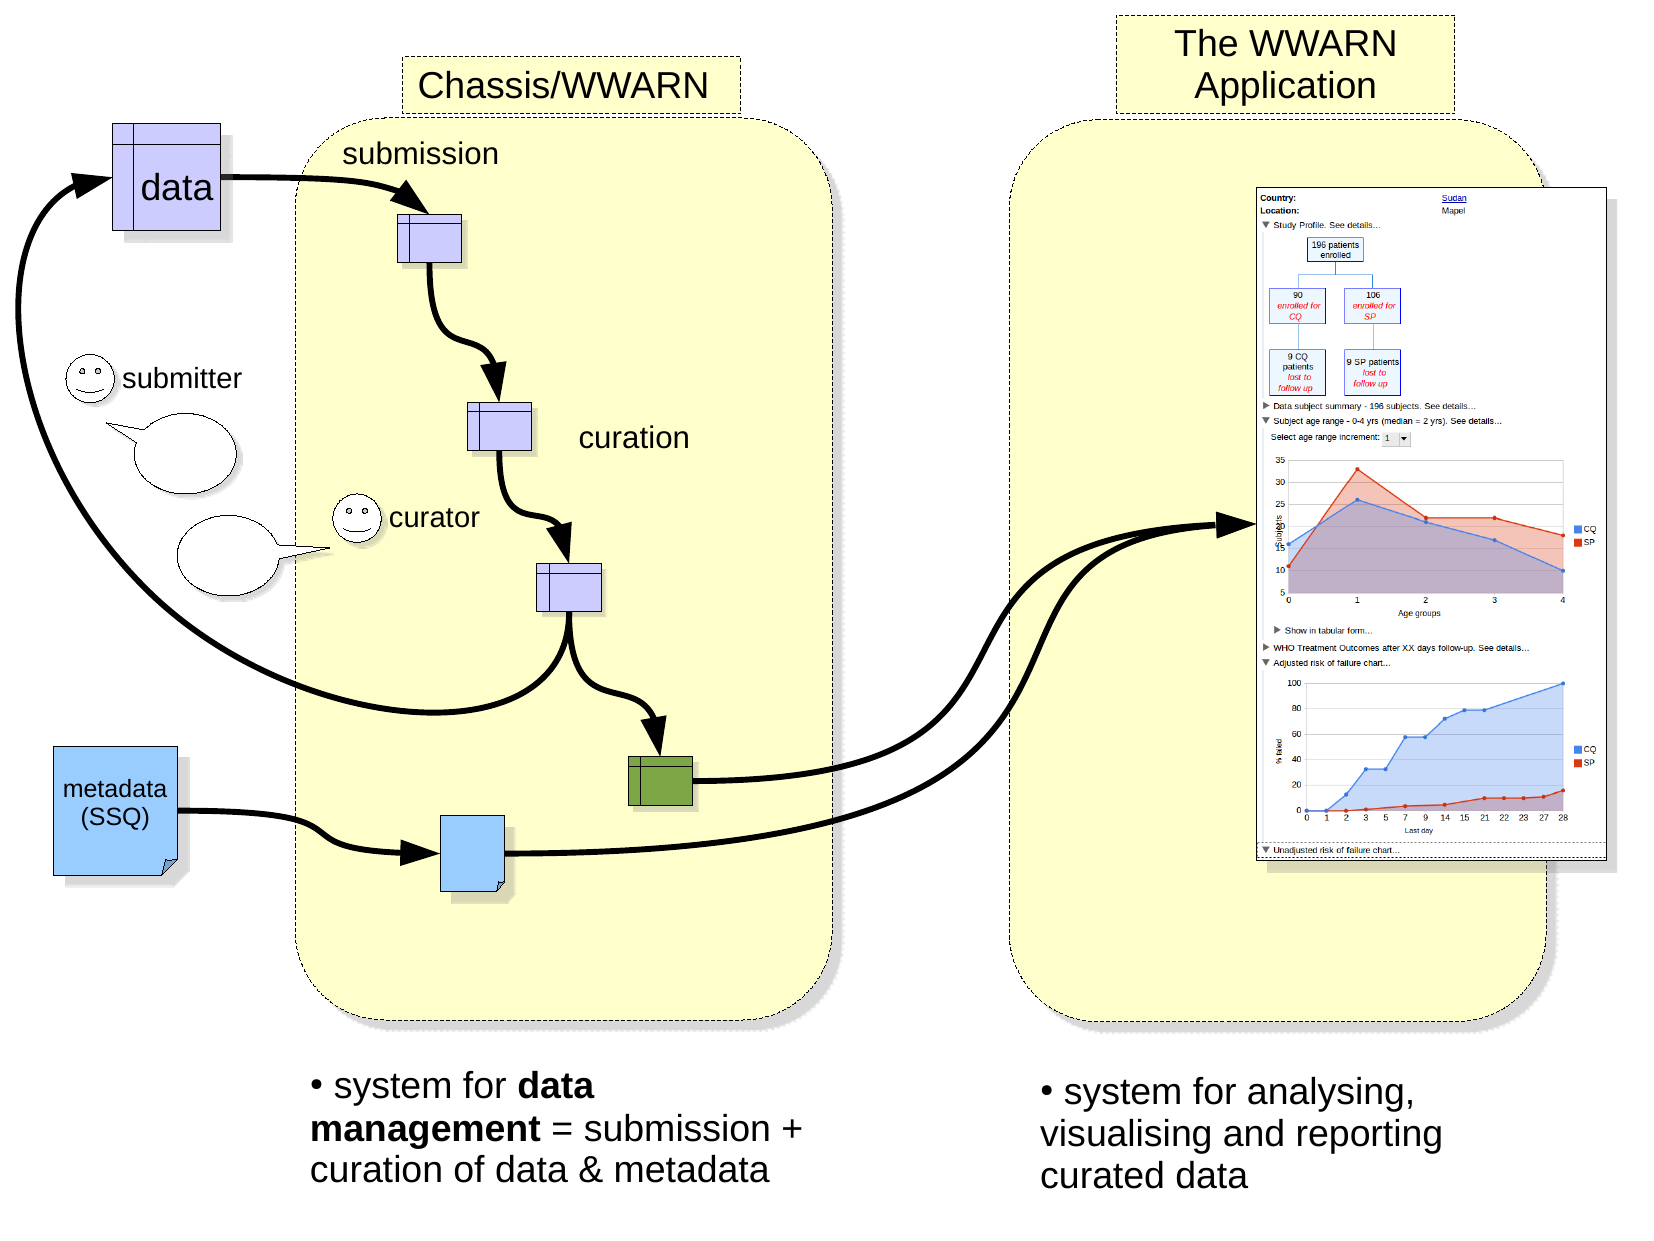

The WWARN Application
Chassis/WWARN
data
submission
submitter
curation
curator
metadata
(SSQ)
 system for data management = submission + curation of data & metadata
 system for analysing, visualising and reporting curated data